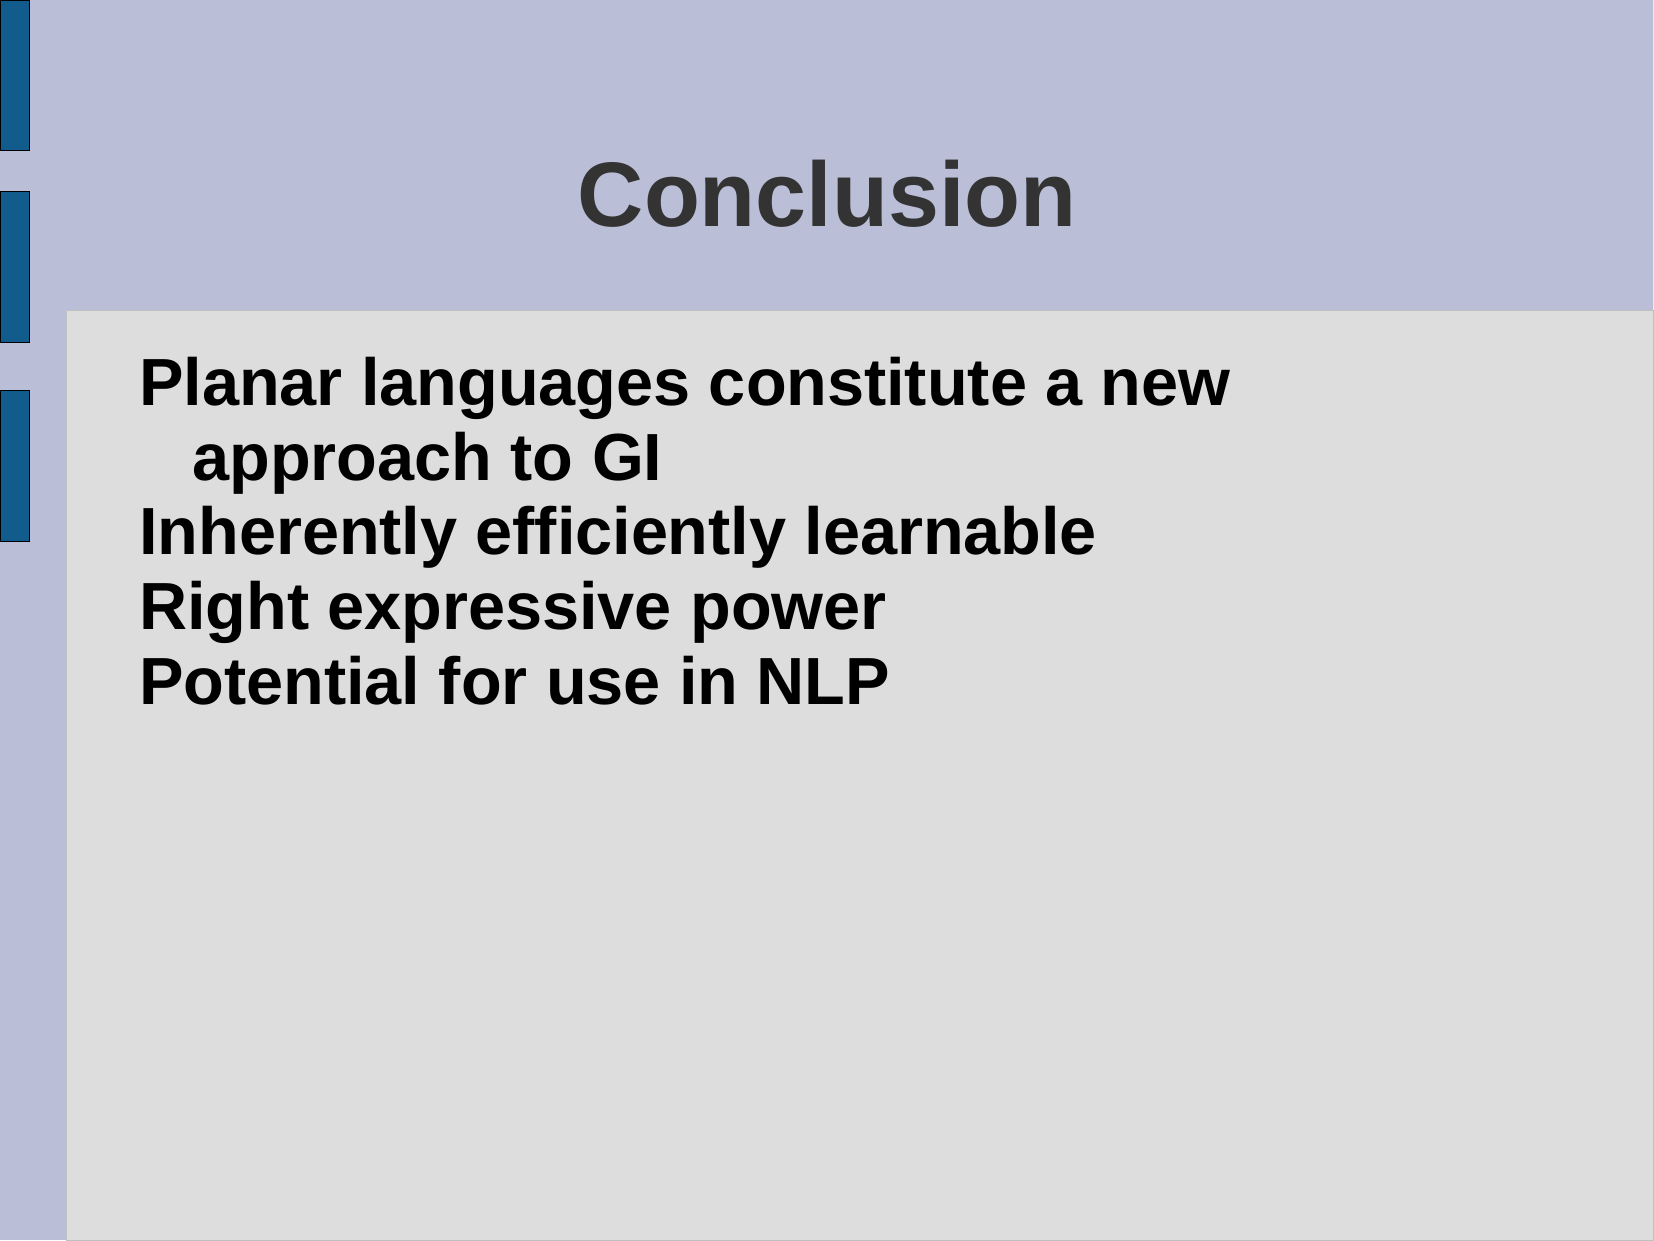

# Conclusion
Planar languages constitute a new approach to GI
Inherently efficiently learnable
Right expressive power
Potential for use in NLP